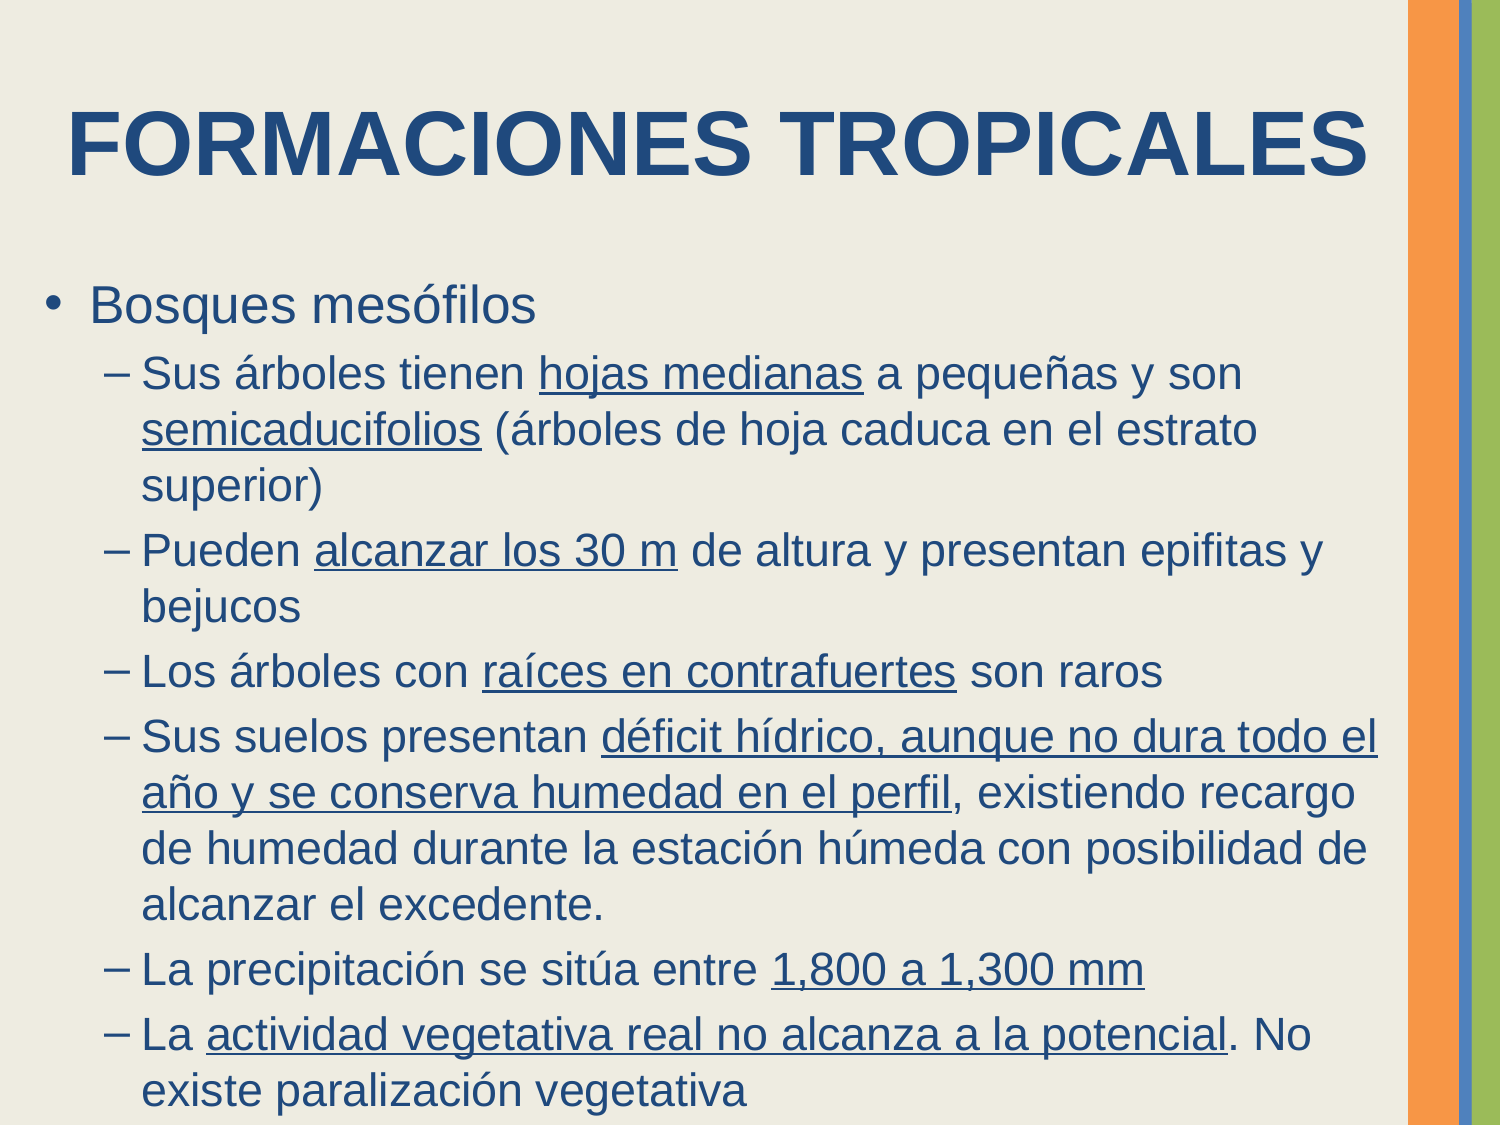

# Formaciones tropicales
Bosques mesófilos
Sus árboles tienen hojas medianas a pequeñas y son semicaducifolios (árboles de hoja caduca en el estrato superior)
Pueden alcanzar los 30 m de altura y presentan epifitas y bejucos
Los árboles con raíces en contrafuertes son raros
Sus suelos presentan déficit hídrico, aunque no dura todo el año y se conserva humedad en el perfil, existiendo recargo de humedad durante la estación húmeda con posibilidad de alcanzar el excedente.
La precipitación se sitúa entre 1,800 a 1,300 mm
La actividad vegetativa real no alcanza a la potencial. No existe paralización vegetativa